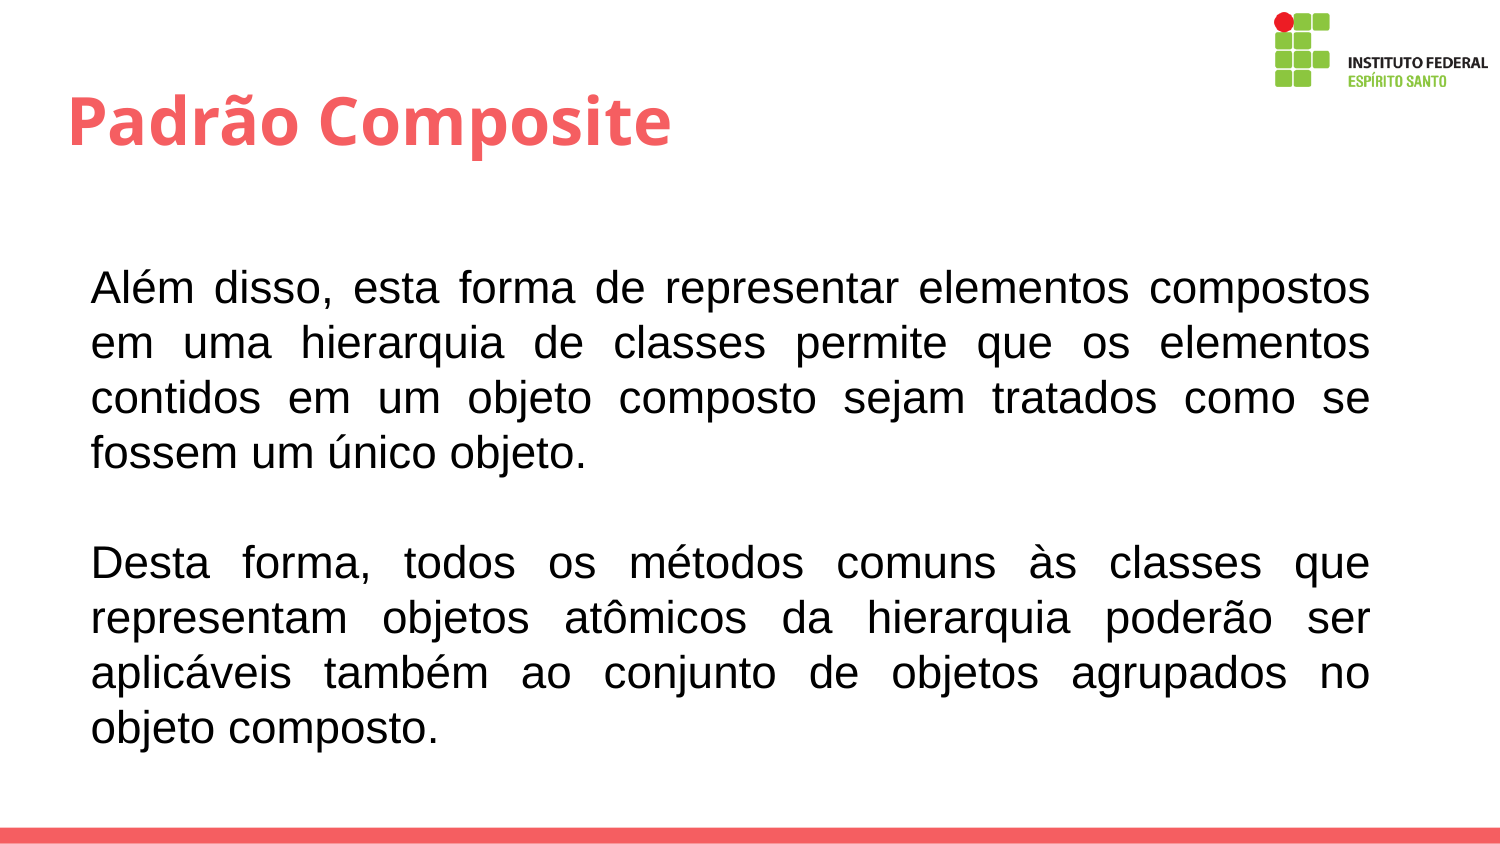

# Padrão Composite
Além disso, esta forma de representar elementos compostos em uma hierarquia de classes permite que os elementos contidos em um objeto composto sejam tratados como se fossem um único objeto.
Desta forma, todos os métodos comuns às classes que representam objetos atômicos da hierarquia poderão ser aplicáveis também ao conjunto de objetos agrupados no objeto composto.